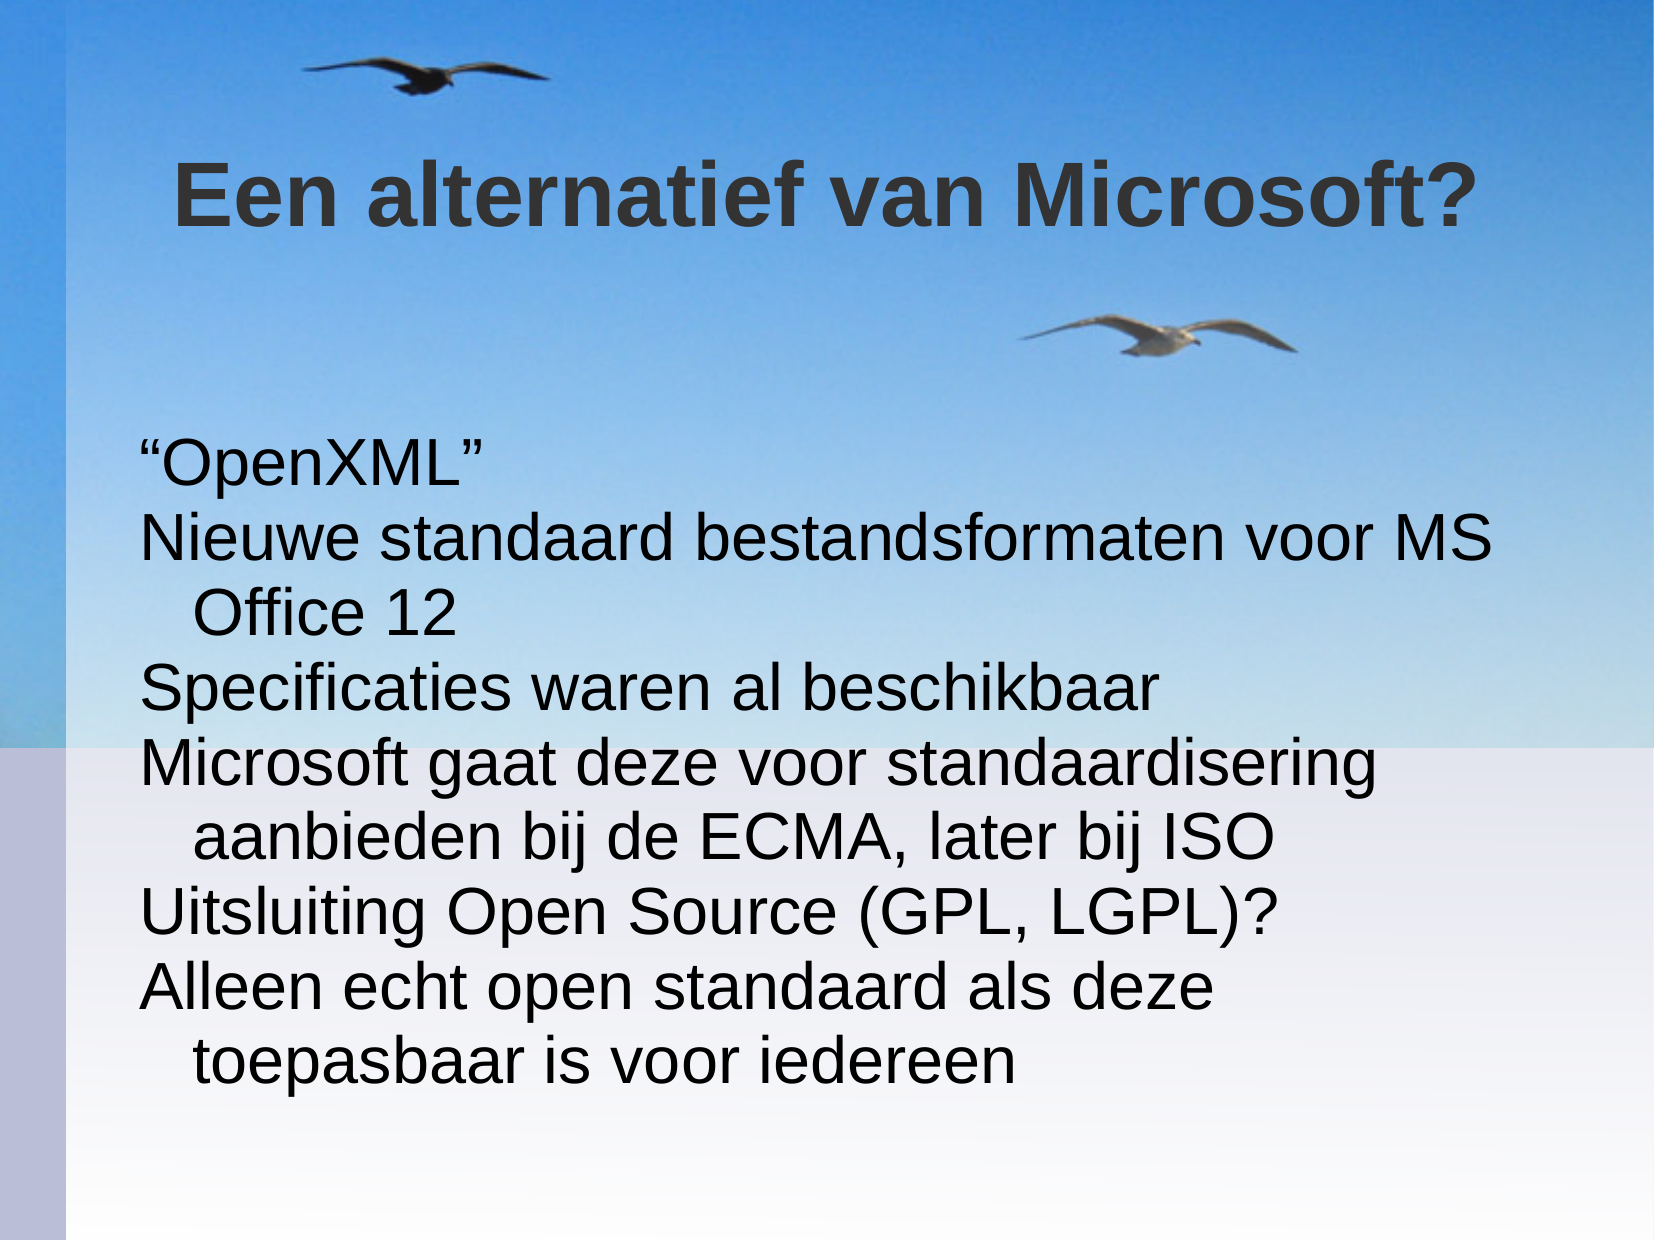

# Een alternatief van Microsoft?
“OpenXML”
Nieuwe standaard bestandsformaten voor MS Office 12
Specificaties waren al beschikbaar
Microsoft gaat deze voor standaardisering aanbieden bij de ECMA, later bij ISO
Uitsluiting Open Source (GPL, LGPL)?
Alleen echt open standaard als deze toepasbaar is voor iedereen